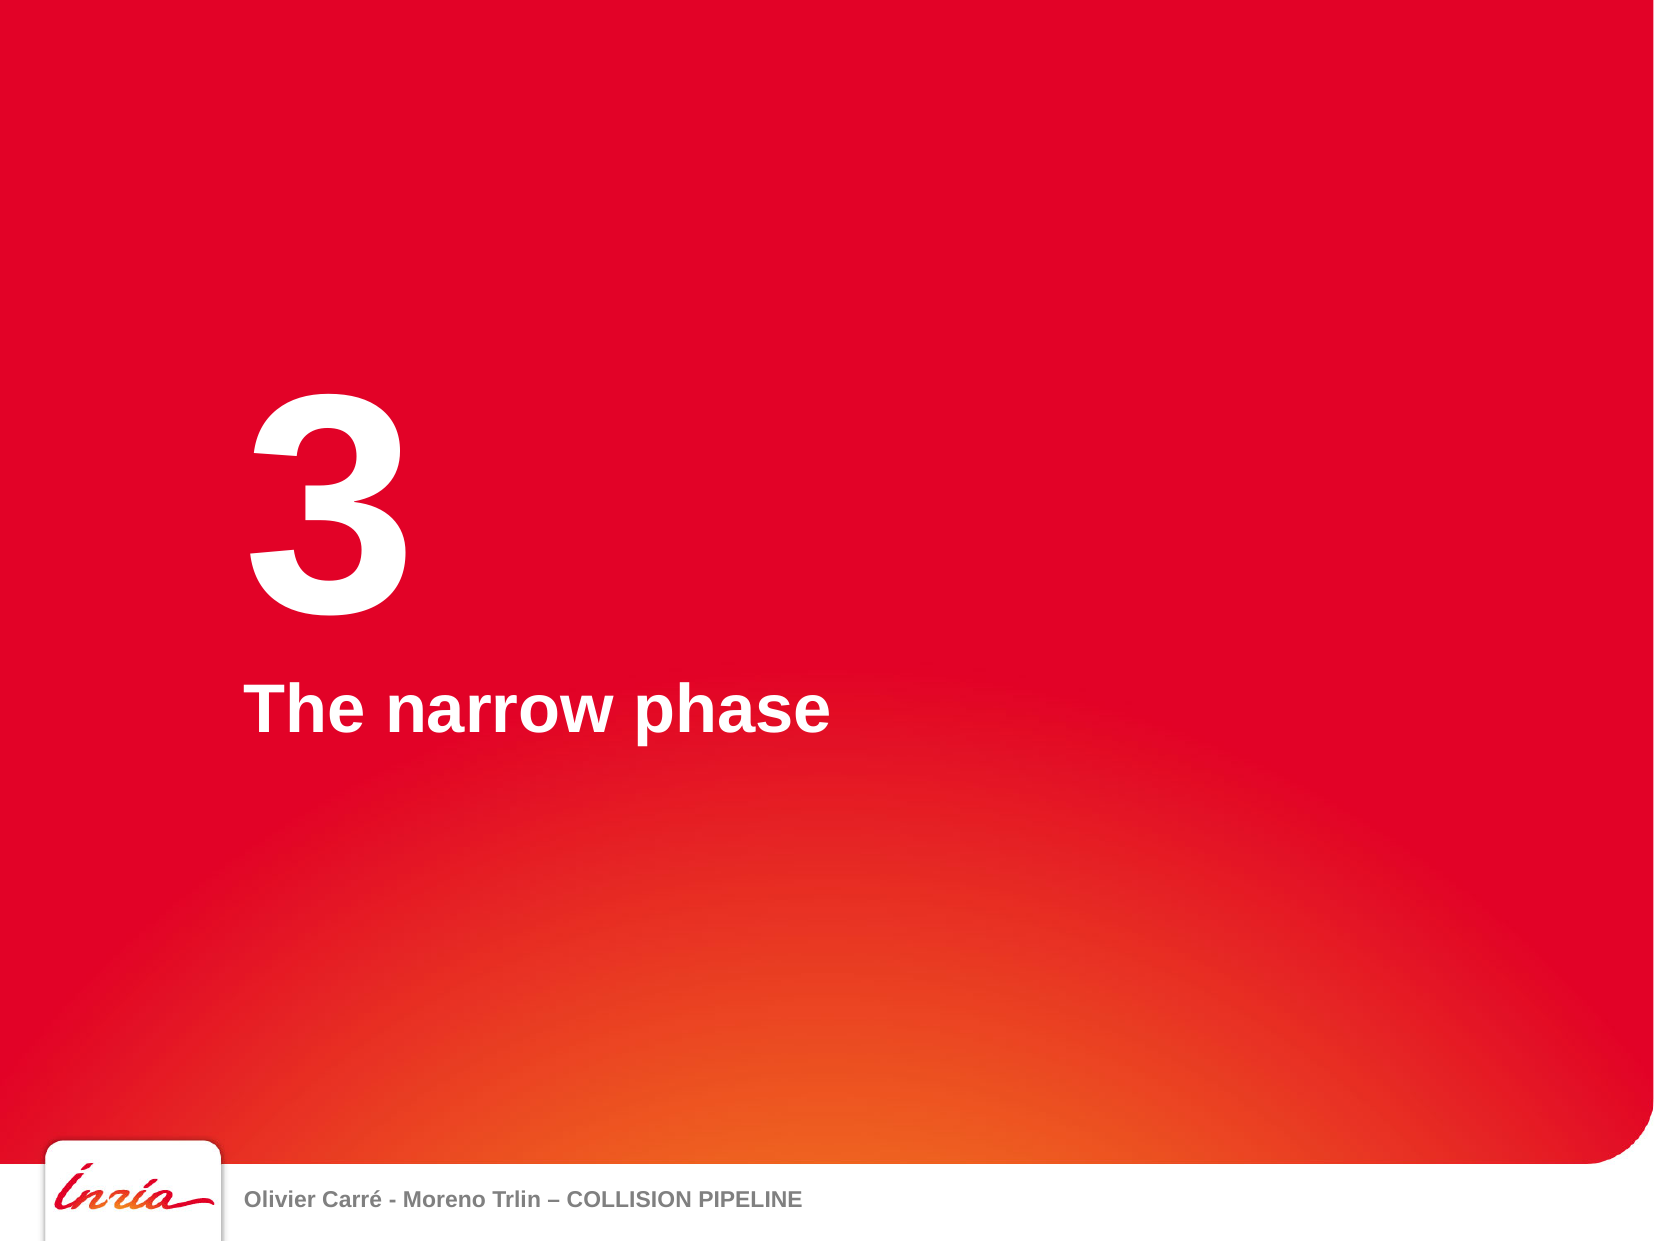

3
# The narrow phase
Olivier Carré - Moreno Trlin – COLLISION PIPELINE